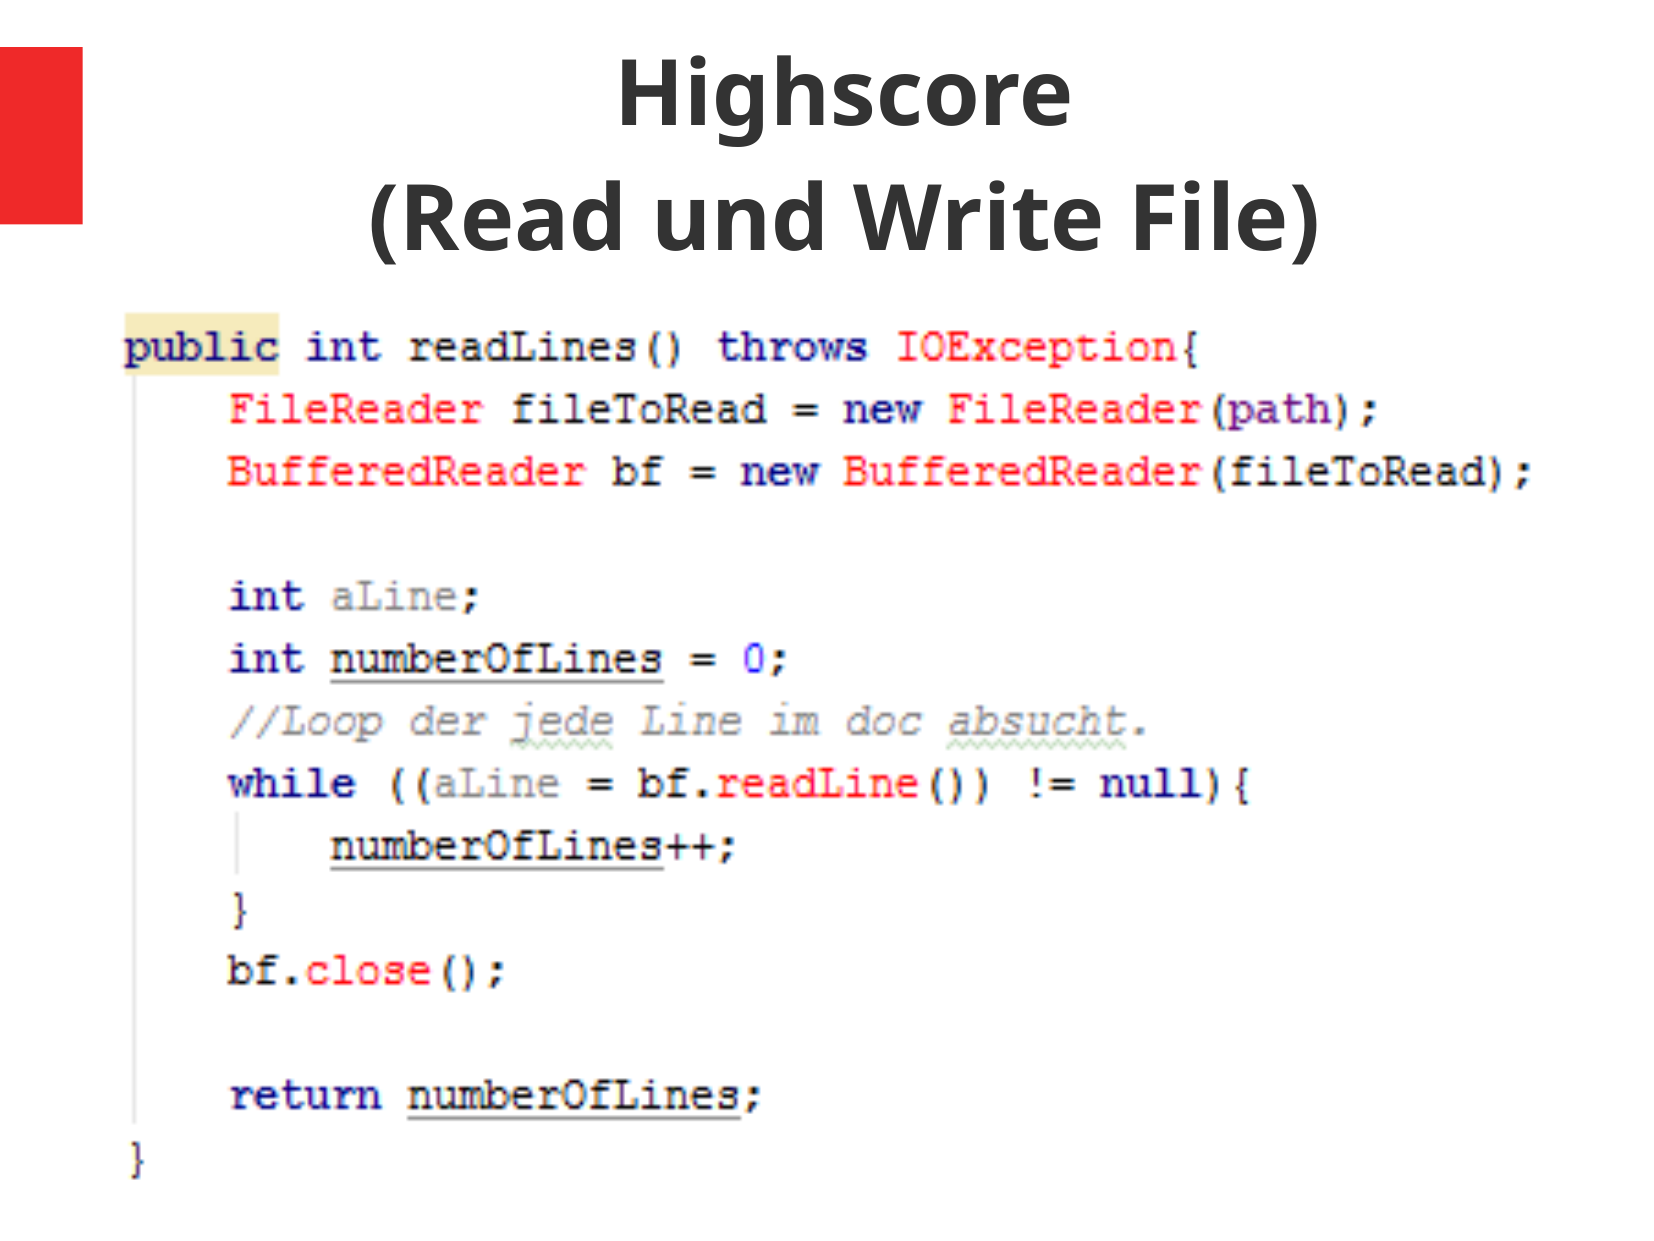

# Highscore (Read und Write File)
7